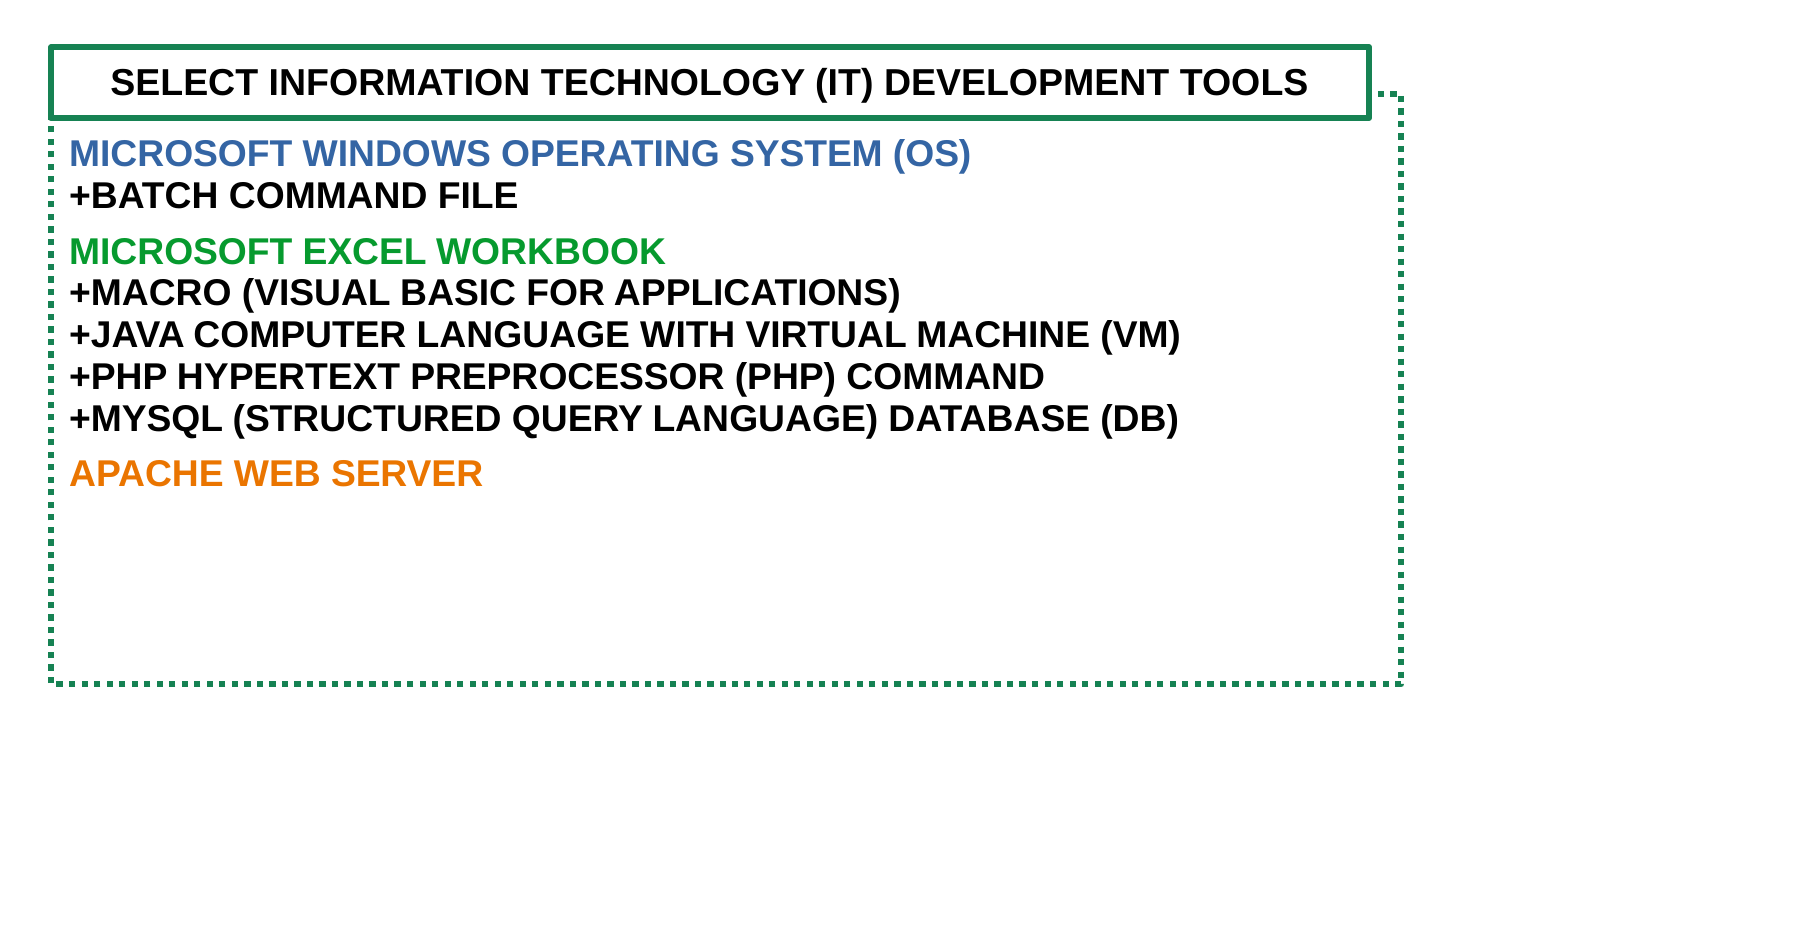

SELECT INFORMATION TECHNOLOGY (IT) DEVELOPMENT TOOLS
MICROSOFT WINDOWS OPERATING SYSTEM (OS)
+BATCH COMMAND FILE
MICROSOFT EXCEL WORKBOOK
+MACRO (VISUAL BASIC FOR APPLICATIONS)
+JAVA COMPUTER LANGUAGE WITH VIRTUAL MACHINE (VM)
+PHP HYPERTEXT PREPROCESSOR (PHP) COMMAND
+MYSQL (STRUCTURED QUERY LANGUAGE) DATABASE (DB)
APACHE WEB SERVER